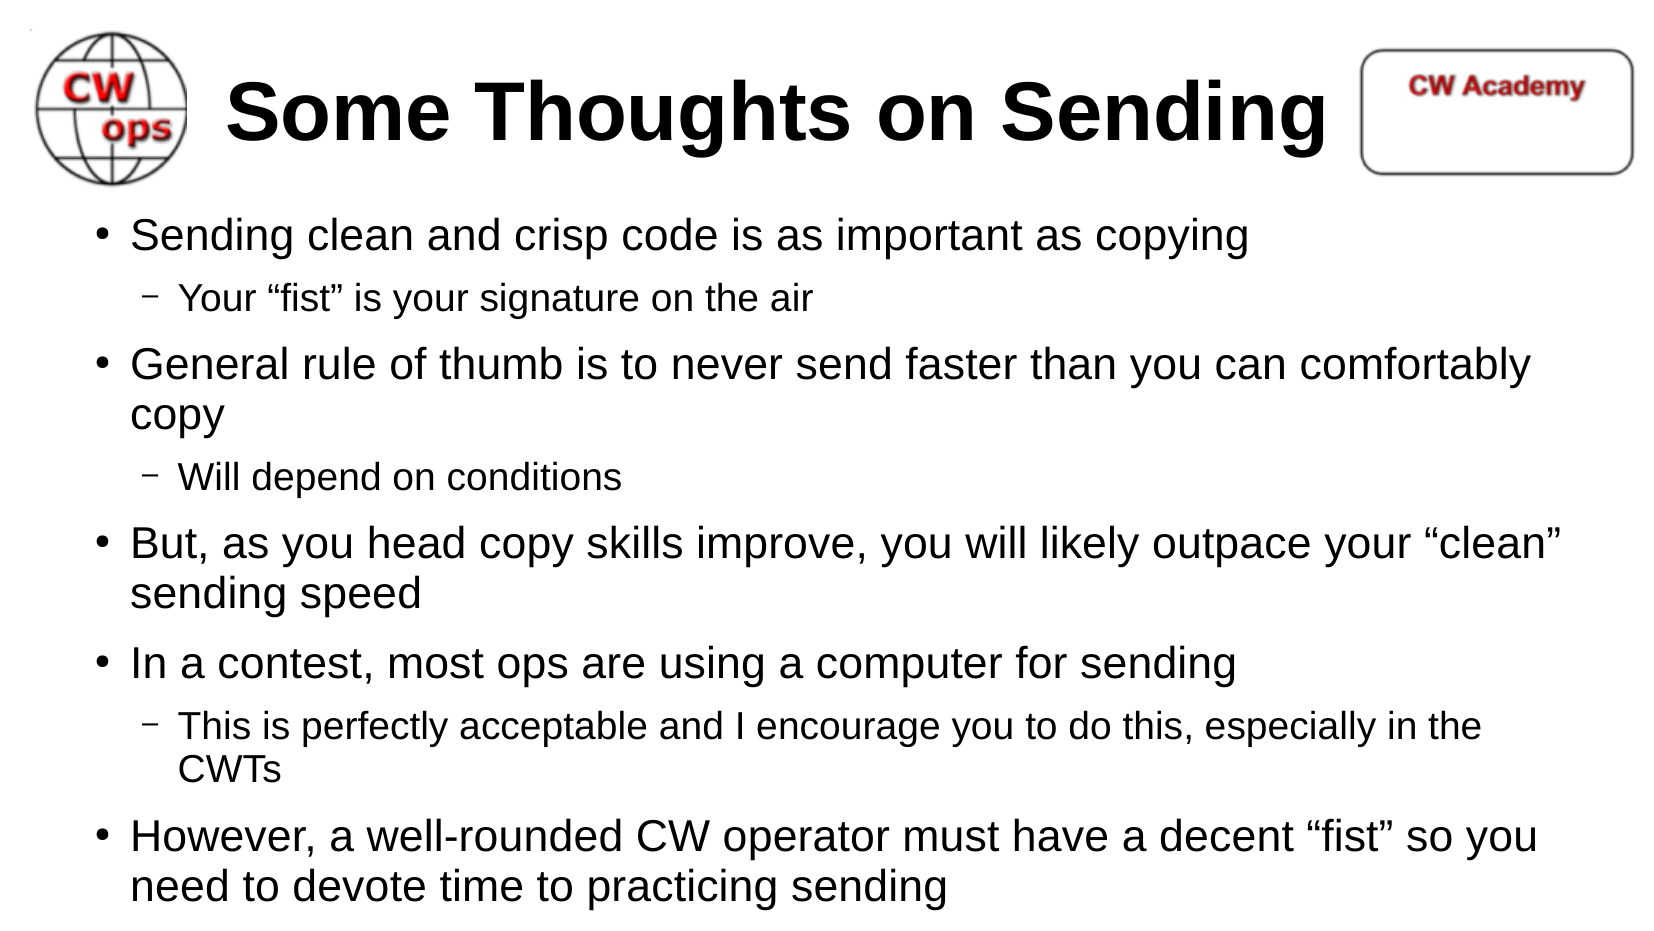

# Some Thoughts on Sending
Sending clean and crisp code is as important as copying
Your “fist” is your signature on the air
General rule of thumb is to never send faster than you can comfortably copy
Will depend on conditions
But, as you head copy skills improve, you will likely outpace your “clean” sending speed
In a contest, most ops are using a computer for sending
This is perfectly acceptable and I encourage you to do this, especially in the CWTs
However, a well-rounded CW operator must have a decent “fist” so you need to devote time to practicing sending